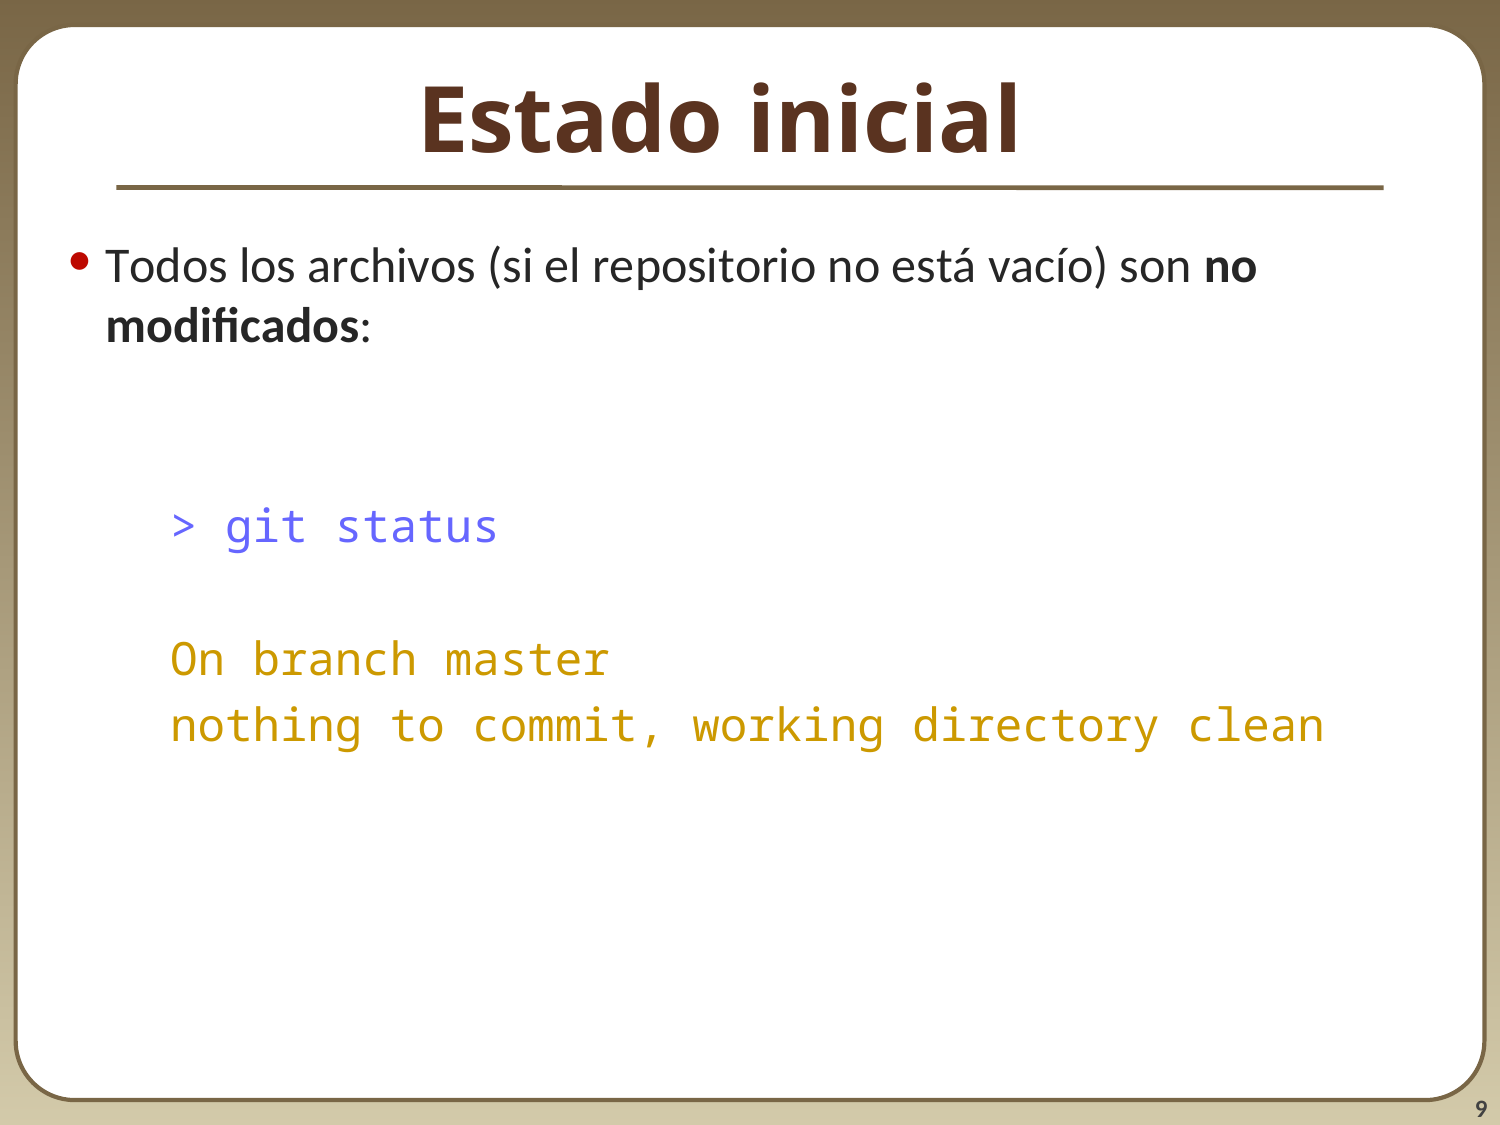

# Estado inicial
Todos los archivos (si el repositorio no está vacío) son no modificados:
> git status
On branch master
nothing to commit, working directory clean